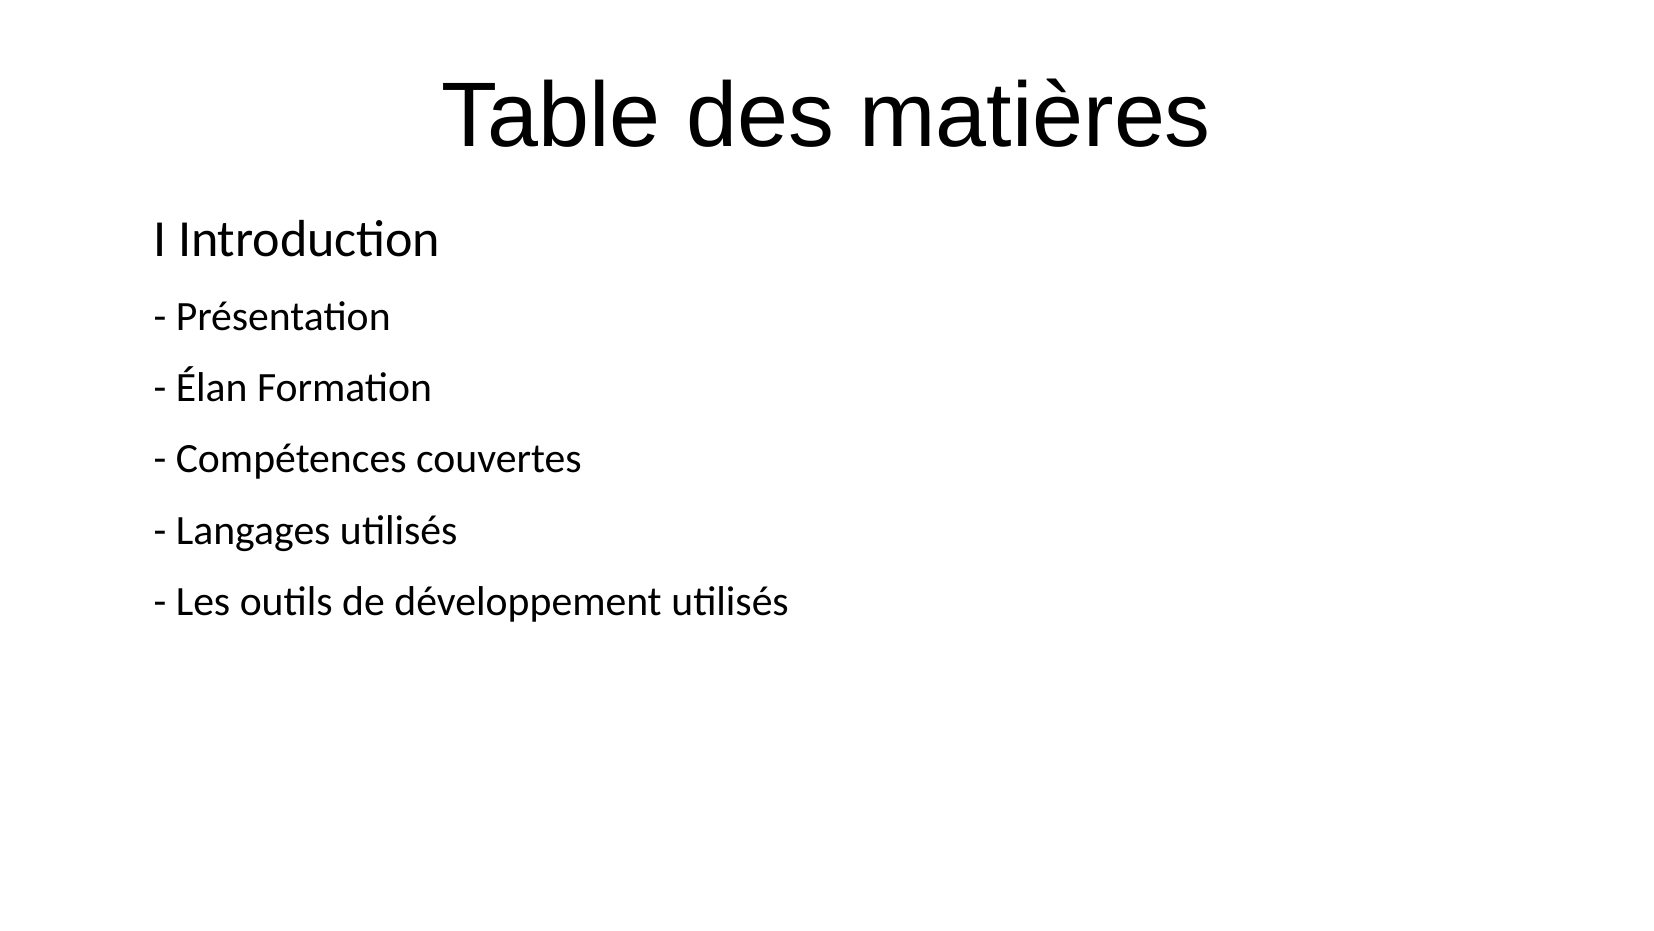

# Table des matières
I Introduction
- Présentation
- Élan Formation
- Compétences couvertes
- Langages utilisés
- Les outils de développement utilisés